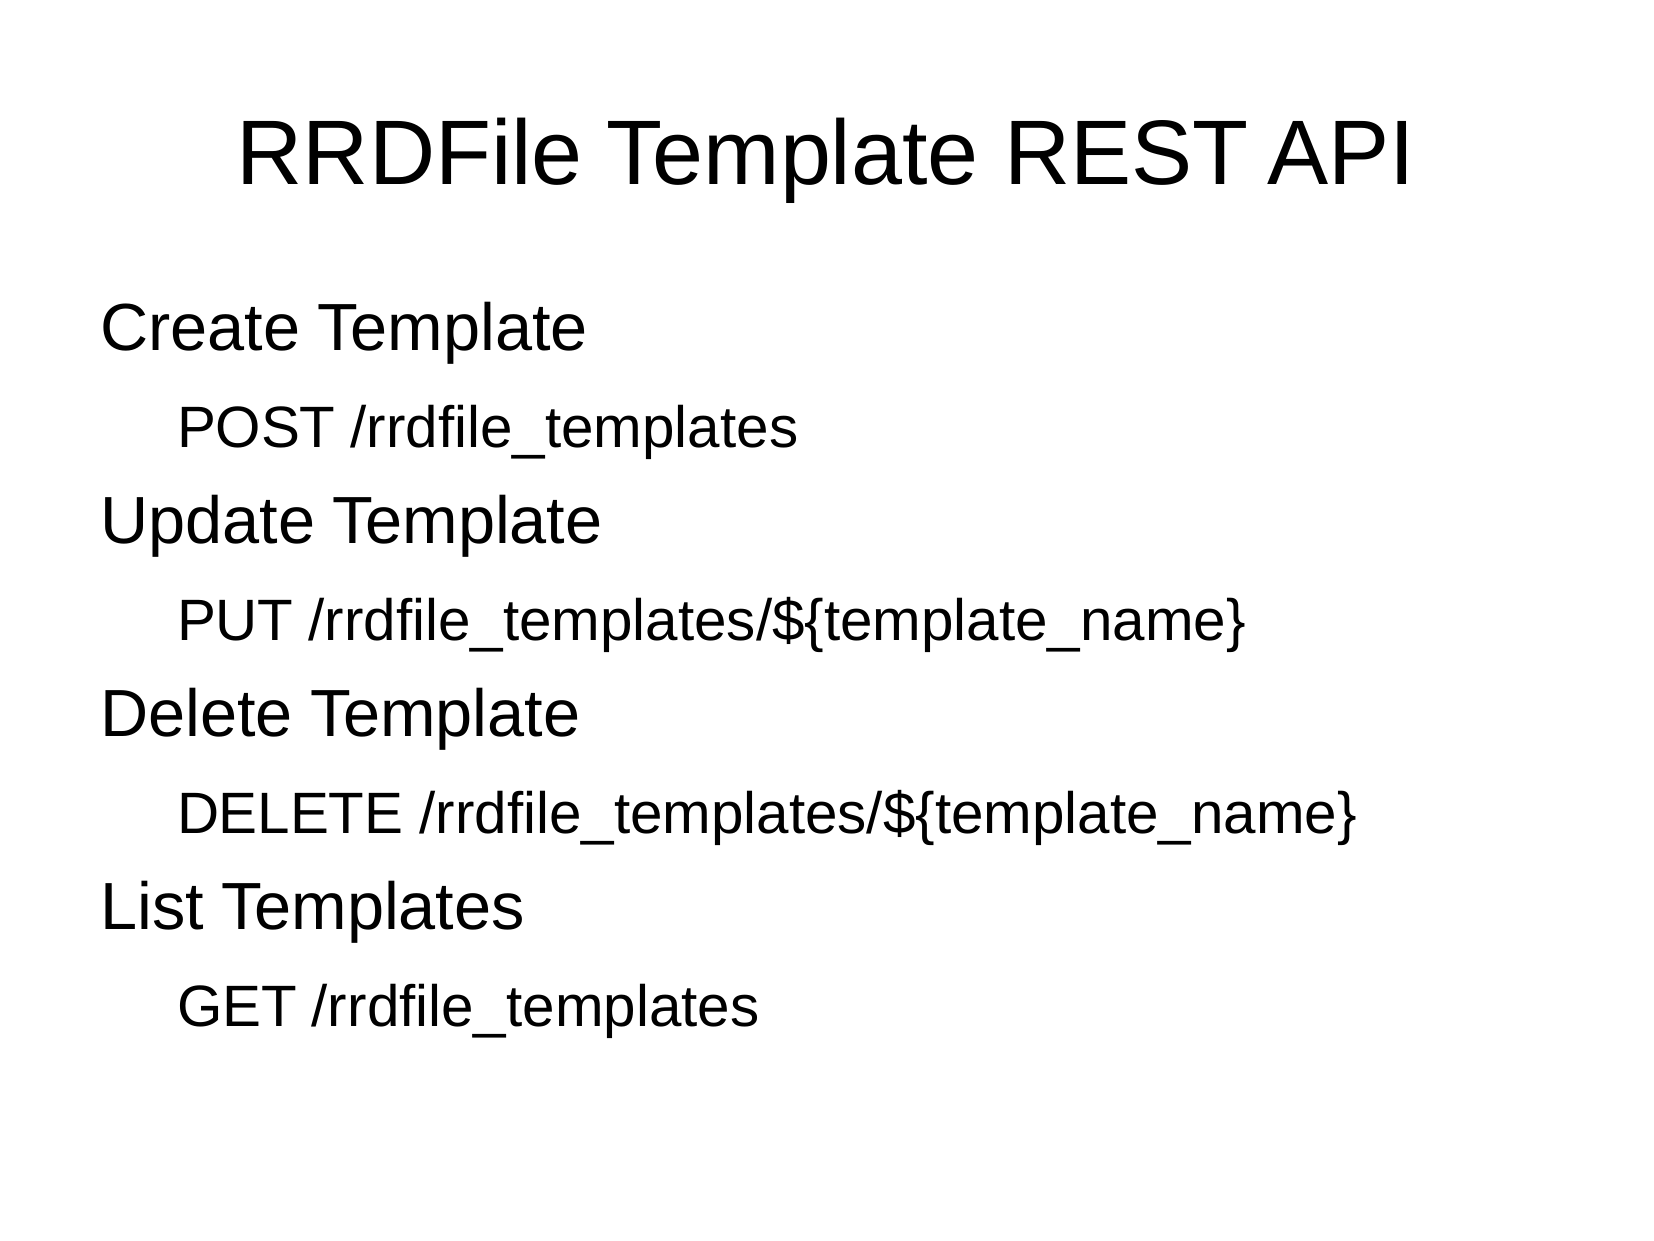

# RRDFile Template REST API
Create Template
POST /rrdfile_templates
Update Template
PUT /rrdfile_templates/${template_name}
Delete Template
DELETE /rrdfile_templates/${template_name}
List Templates
GET /rrdfile_templates